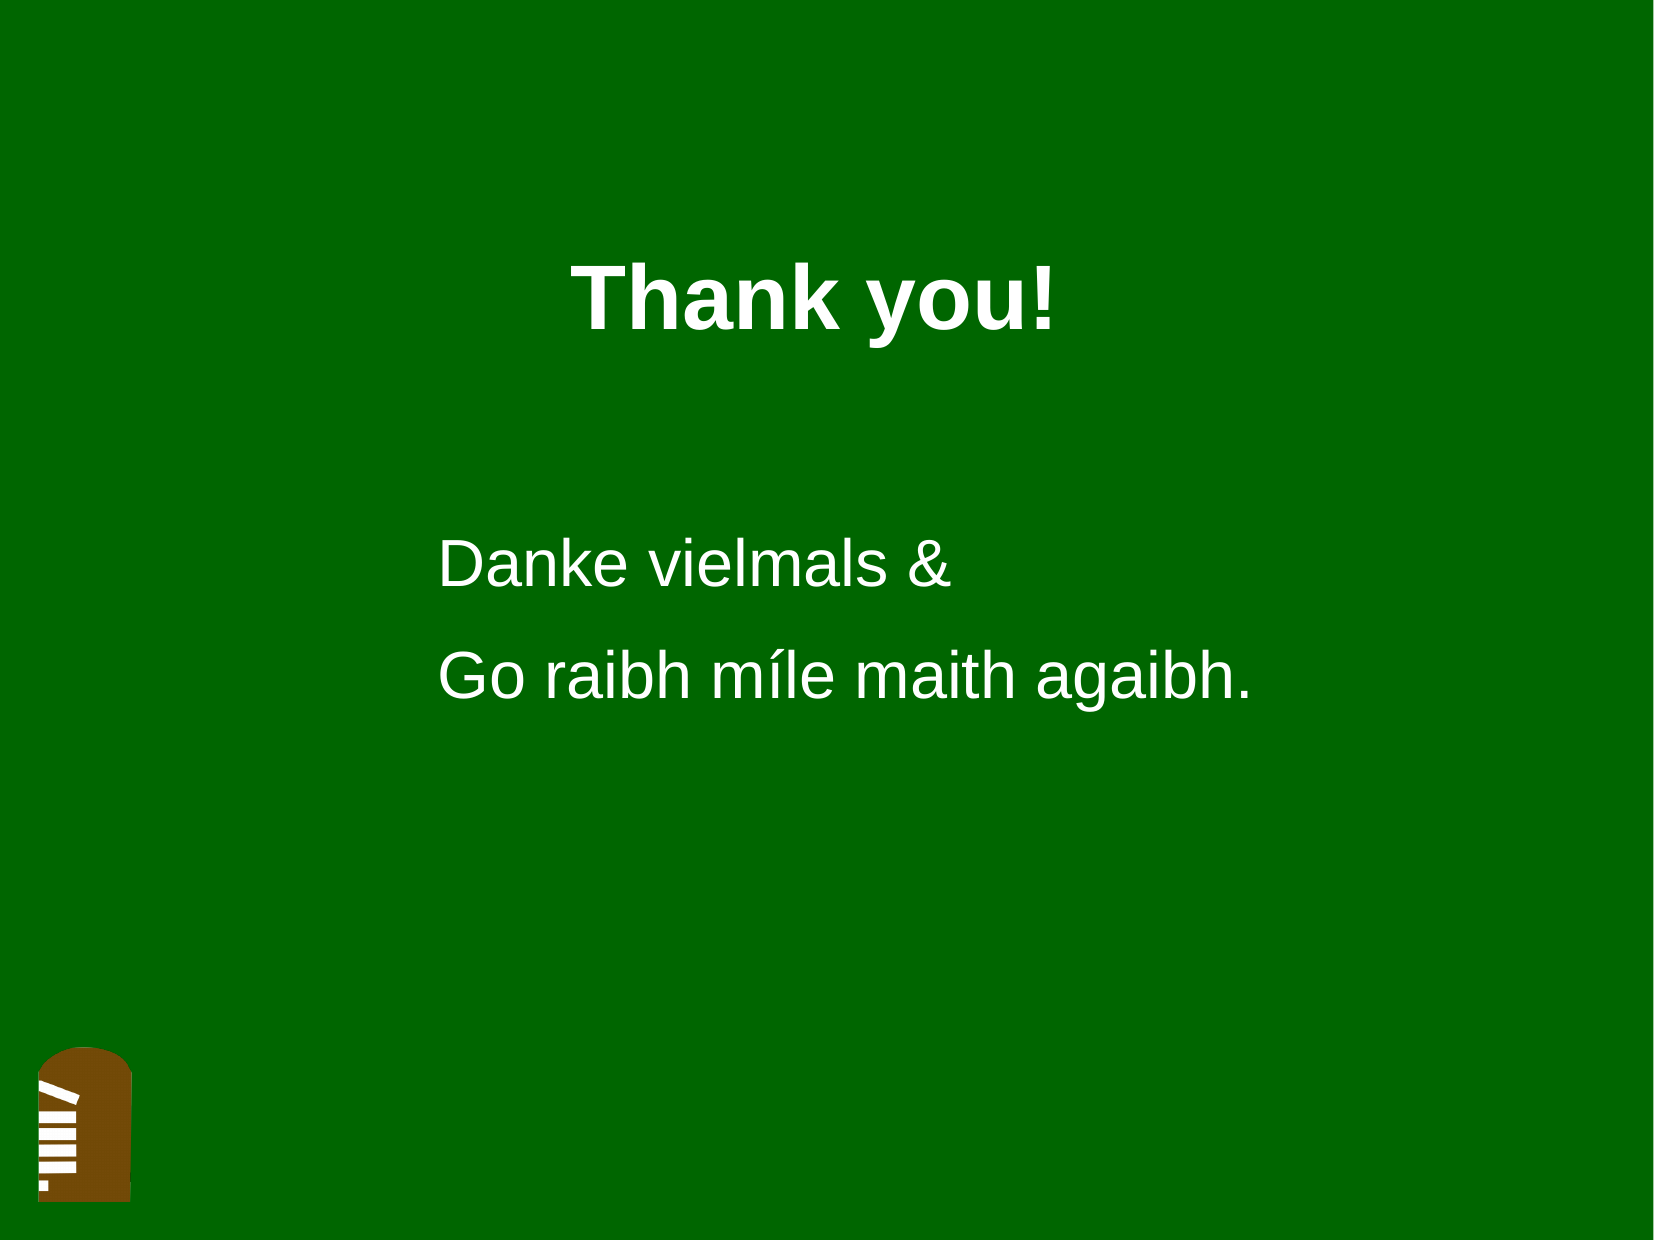

# Thank you!
Danke vielmals &
Go raibh míle maith agaibh.